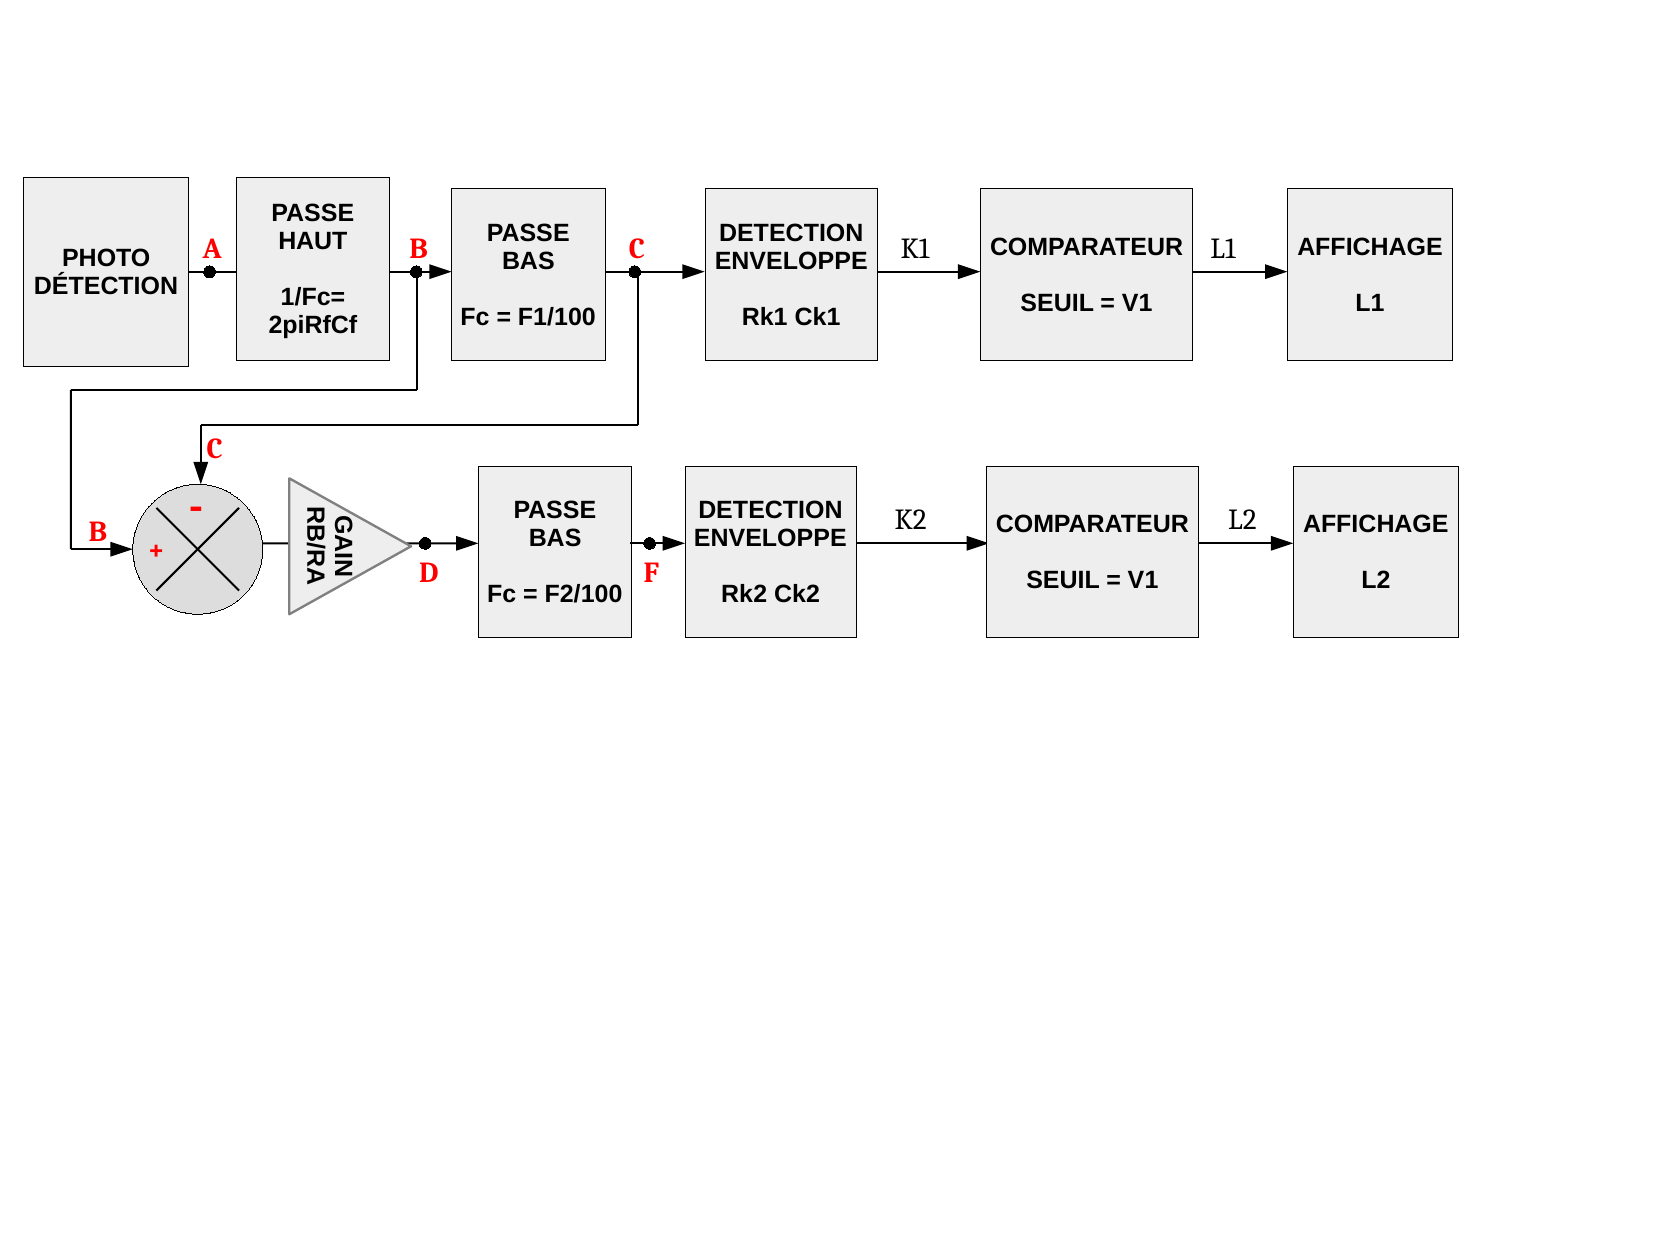

PHOTO
DÉTECTION
PASSE
HAUT
1/Fc=
2piRfCf
PASSE
BAS
Fc = F1/100
DETECTION
ENVELOPPE
Rk1 Ck1
COMPARATEUR
SEUIL = V1
AFFICHAGE
L1
A
B
C
K1
L1
C
PASSE
BAS
Fc = F2/100
DETECTION
ENVELOPPE
Rk2 Ck2
COMPARATEUR
SEUIL = V1
AFFICHAGE
L2
-
GAIN
RB/RA
K2
L2
B
+
D
F